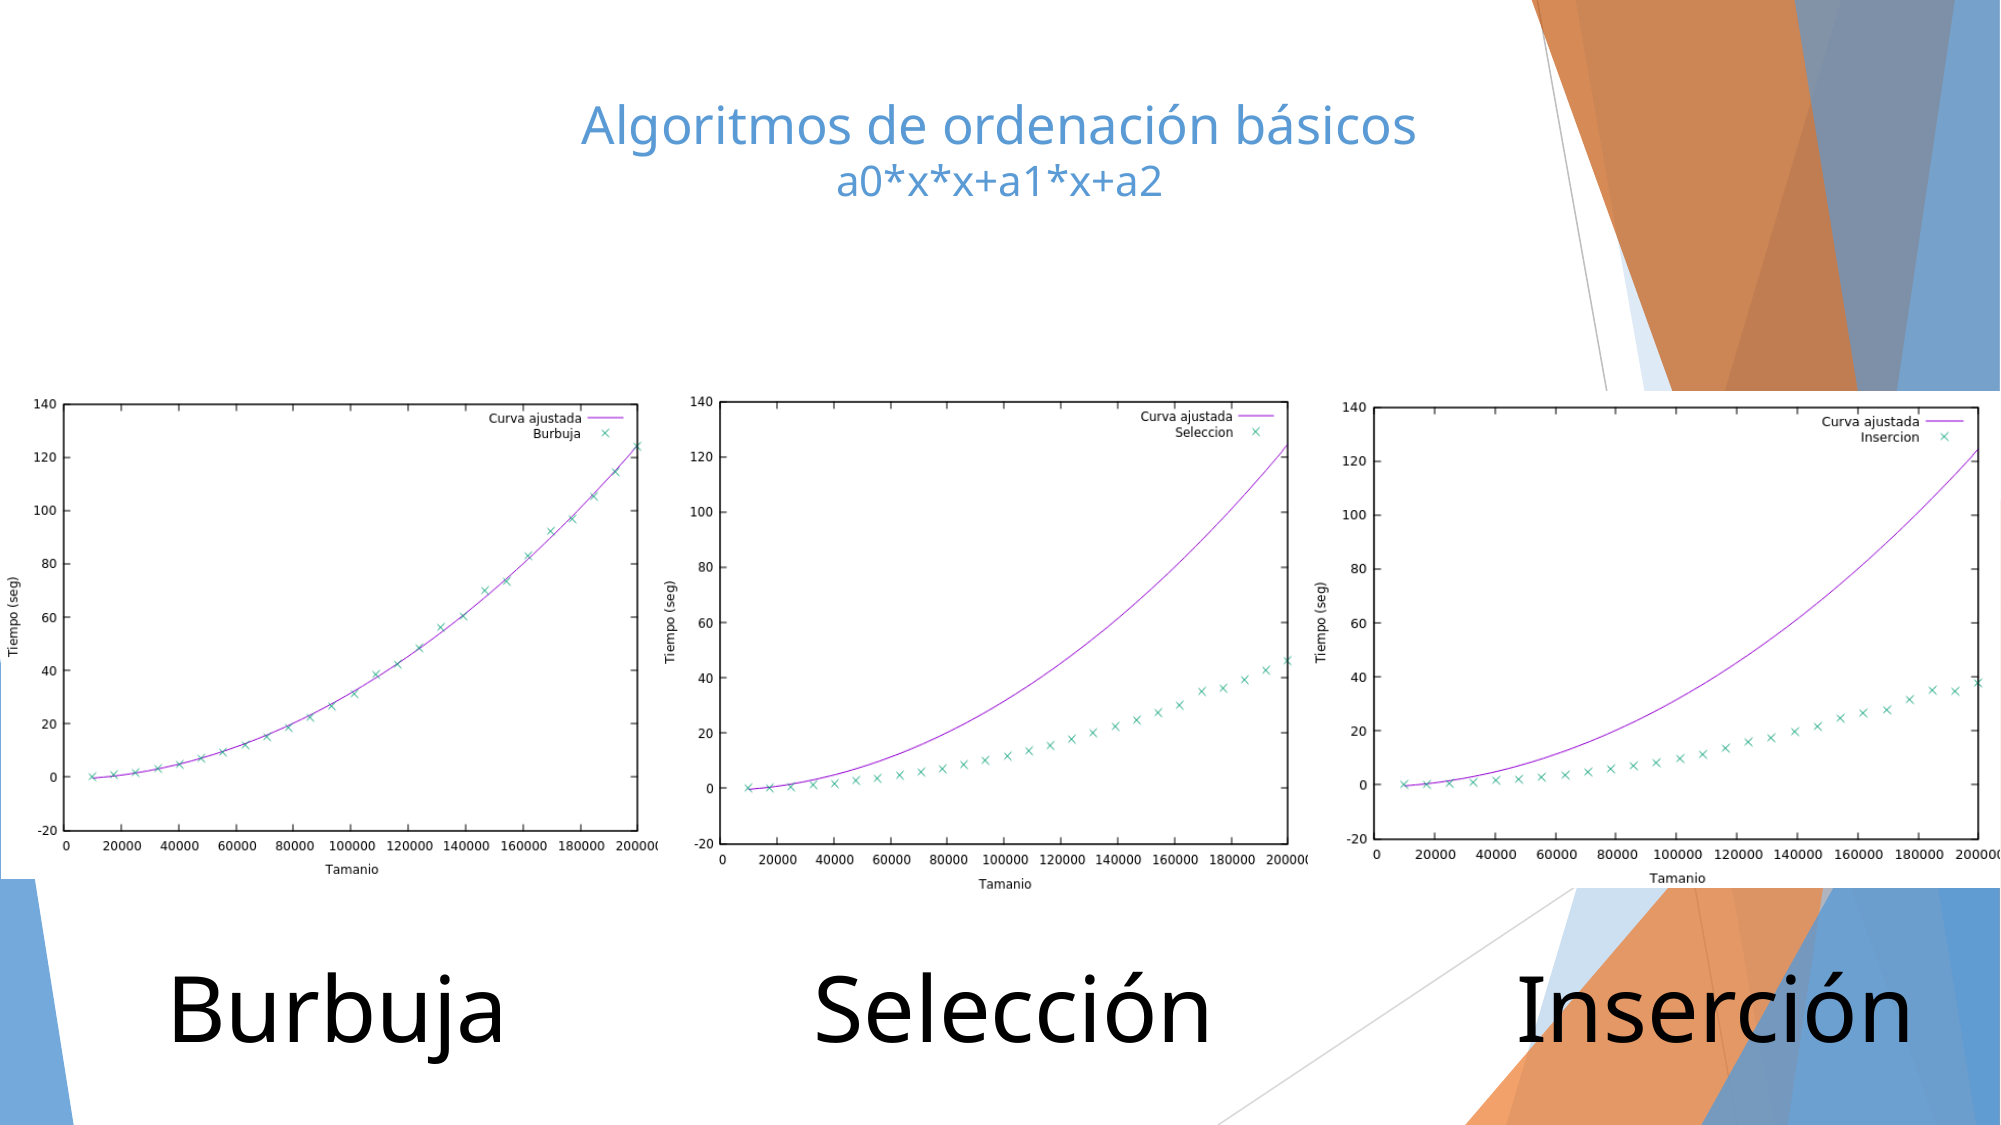

# Algoritmos de ordenación básicos a0*x*x+a1*x+a2
		Burbuja 				 Selección 				Inserción